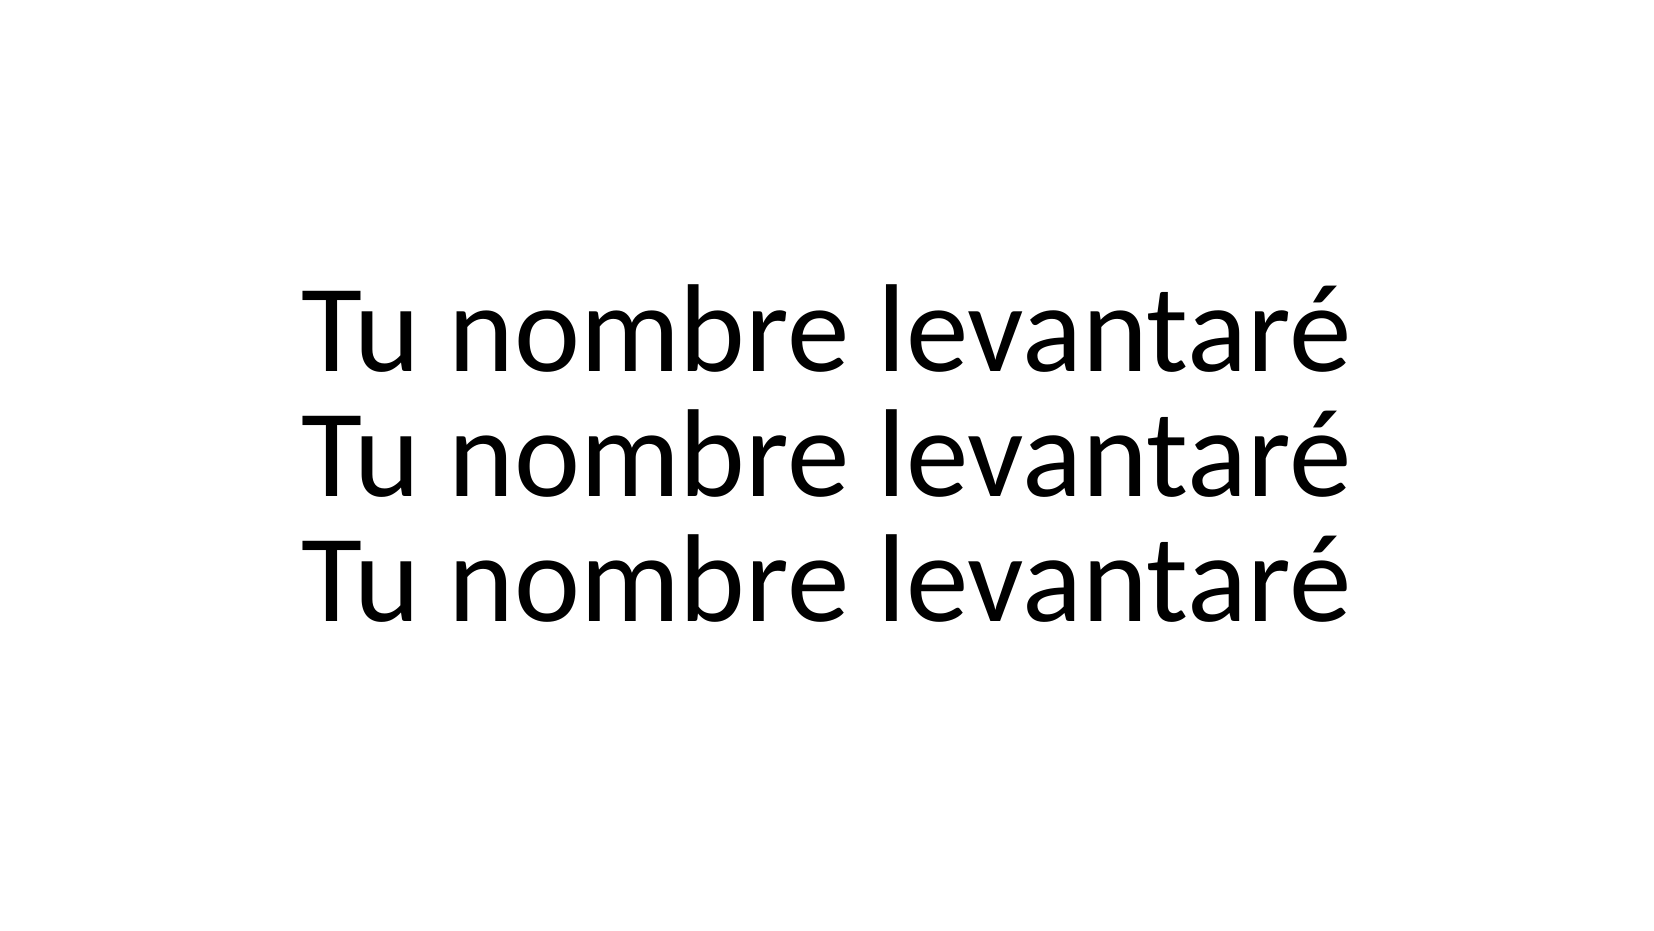

# Tu nombre levantaré Tu nombre levantaré Tu nombre levantaré